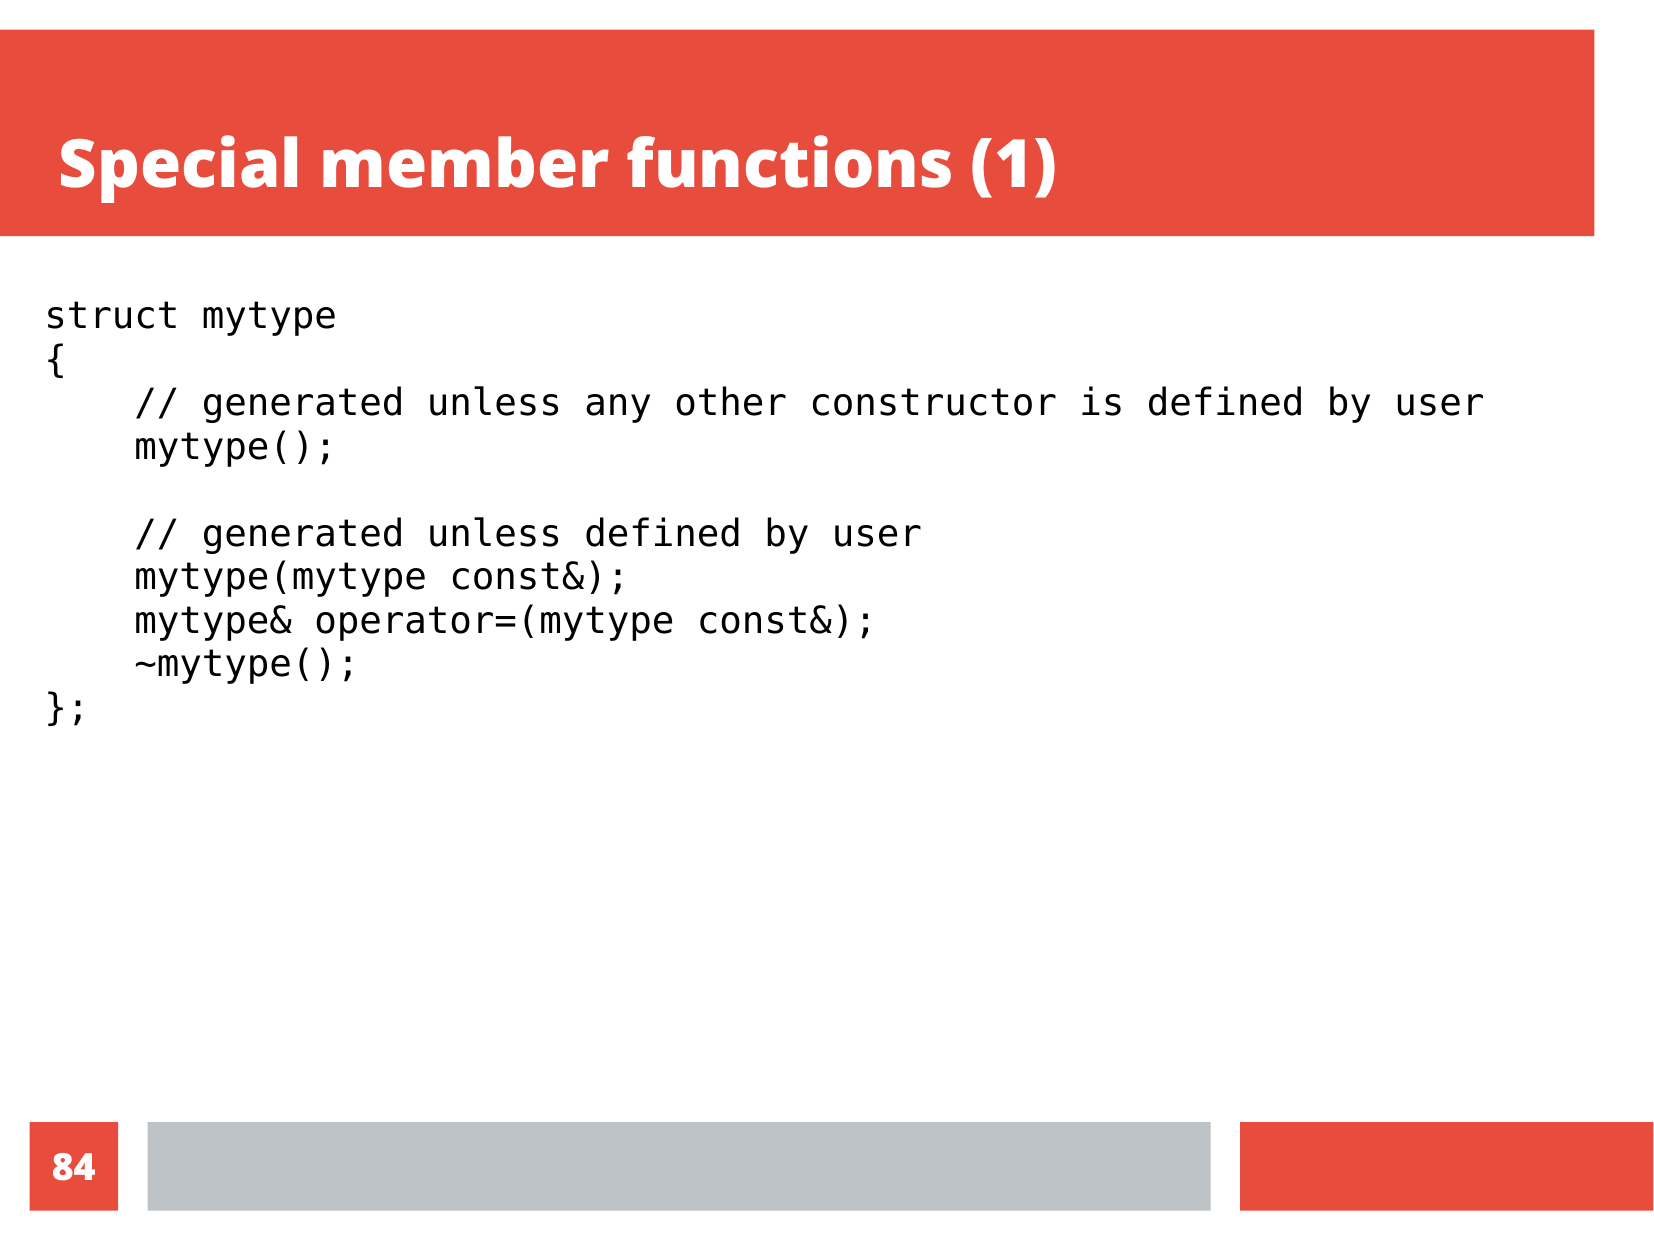

# Special member functions (1)
struct mytype
{
 // generated unless any other constructor is defined by user
 mytype();
 // generated unless defined by user
 mytype(mytype const&);
 mytype& operator=(mytype const&);
 ~mytype();
};
84